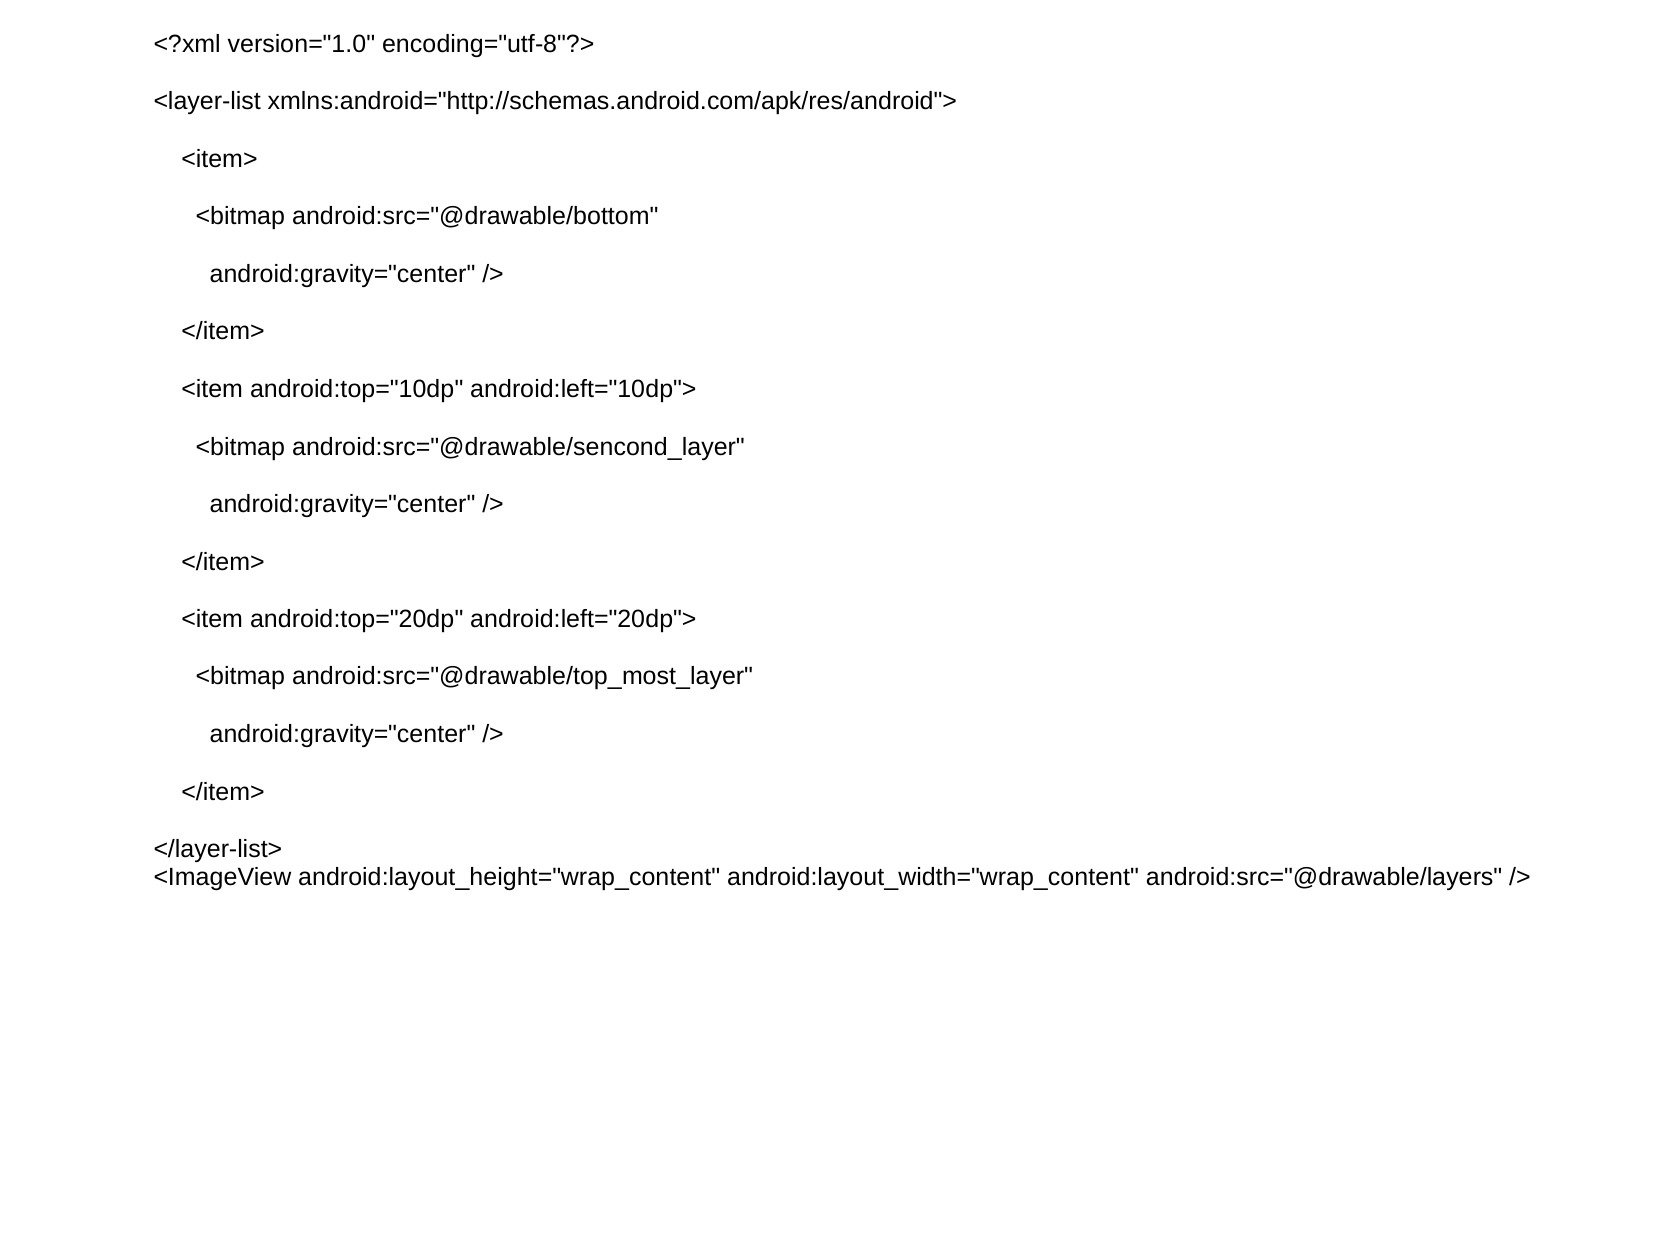

# <?xml version="1.0" encoding="utf-8"?>
<layer-list xmlns:android="http://schemas.android.com/apk/res/android">
 <item>
 <bitmap android:src="@drawable/bottom"
 android:gravity="center" />
 </item>
 <item android:top="10dp" android:left="10dp">
 <bitmap android:src="@drawable/sencond_layer"
 android:gravity="center" />
 </item>
 <item android:top="20dp" android:left="20dp">
 <bitmap android:src="@drawable/top_most_layer"
 android:gravity="center" />
 </item>
</layer-list>
<ImageView android:layout_height="wrap_content" android:layout_width="wrap_content" android:src="@drawable/layers" />